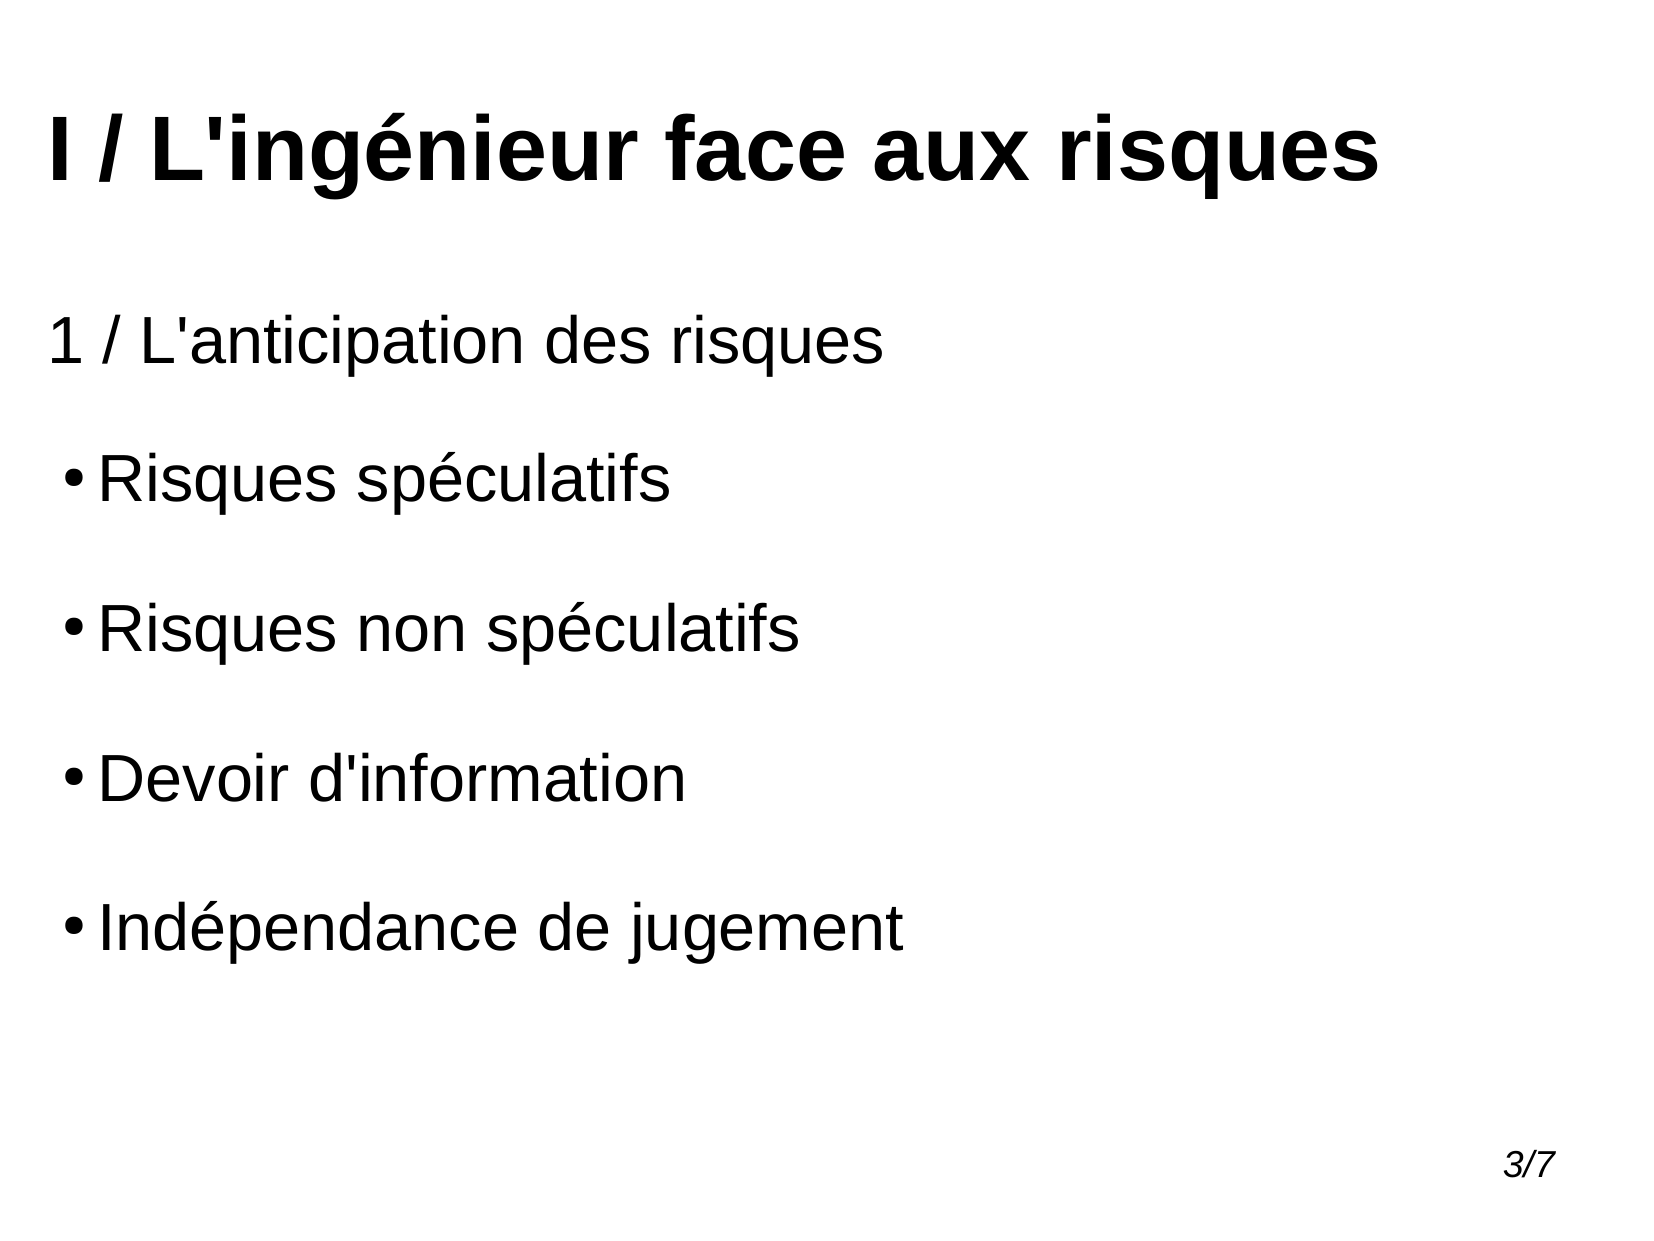

# I / L'ingénieur face aux risques 1 / L'anticipation des risques
Risques spéculatifs
Risques non spéculatifs
Devoir d'information
Indépendance de jugement
3/7